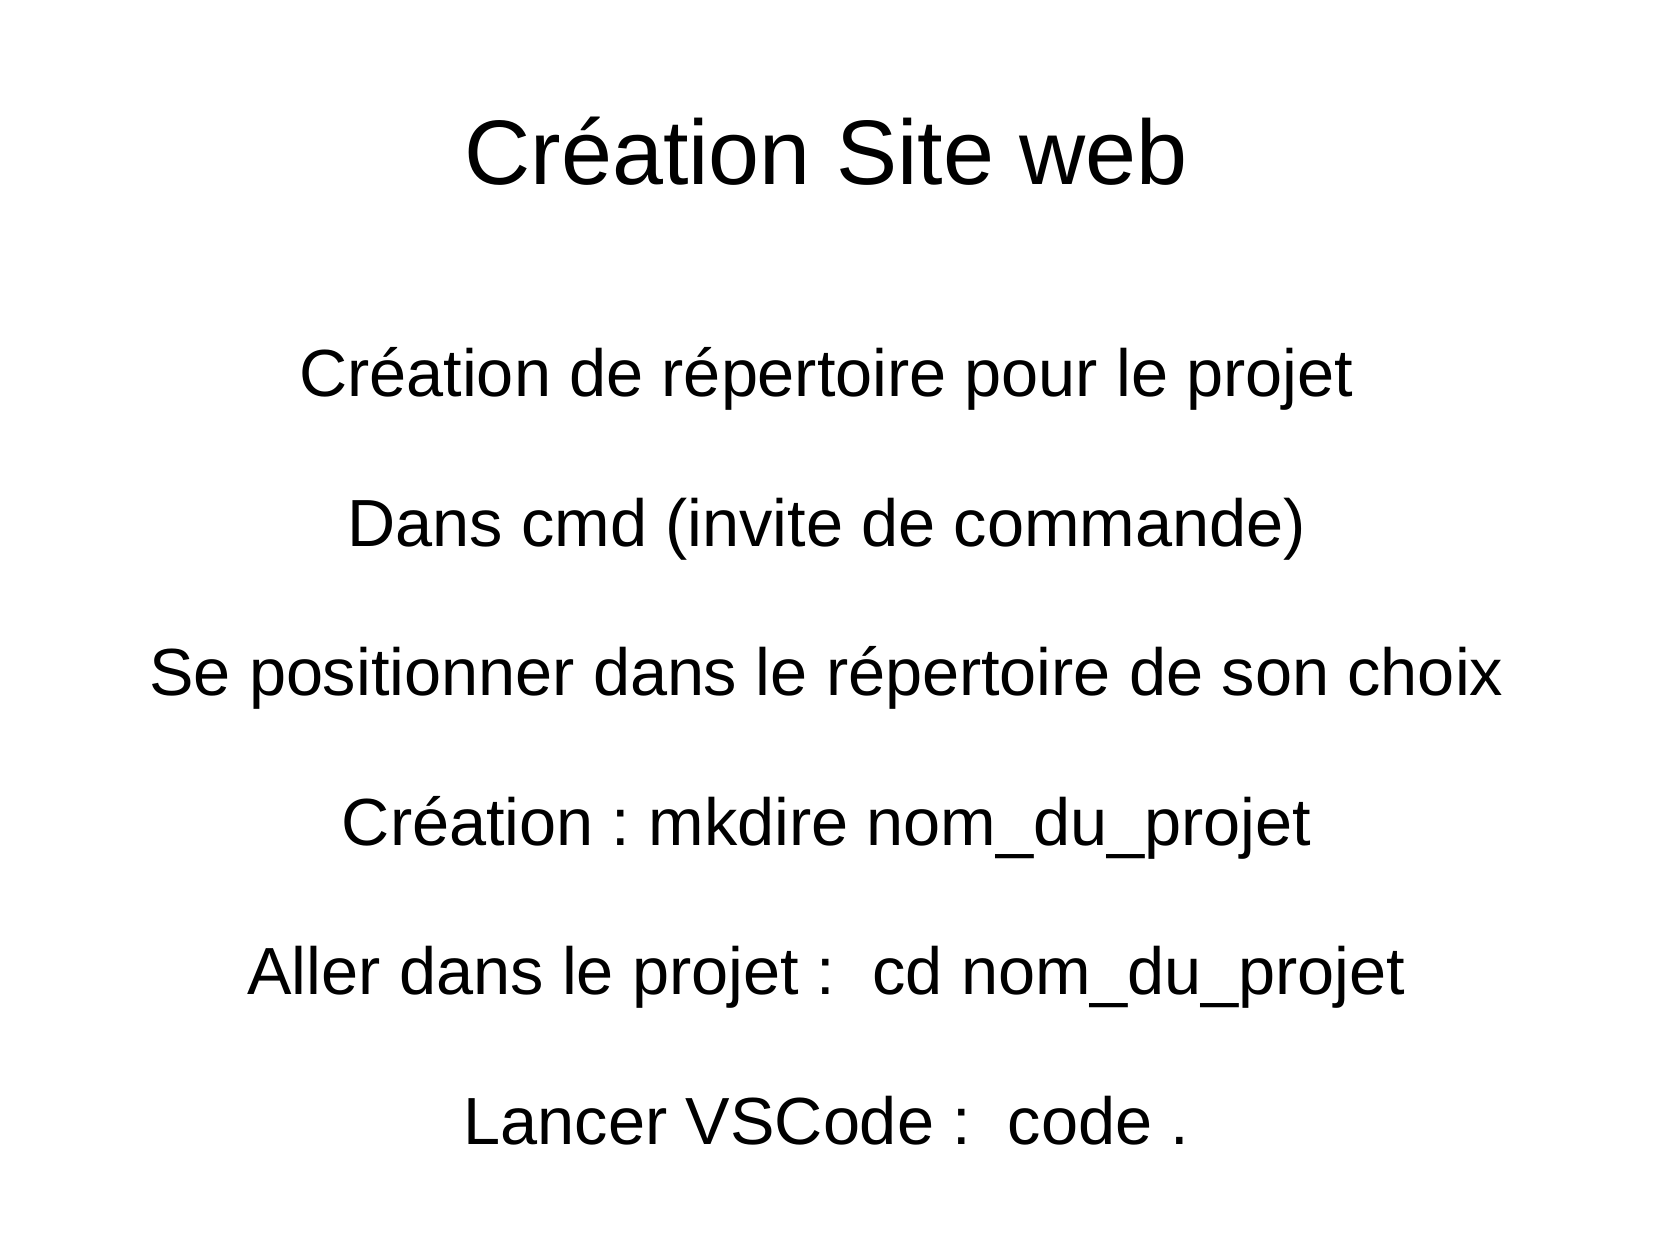

# Création Site web
Création de répertoire pour le projet
Dans cmd (invite de commande)
Se positionner dans le répertoire de son choix
Création : mkdire nom_du_projet
Aller dans le projet : cd nom_du_projet
Lancer VSCode : code .